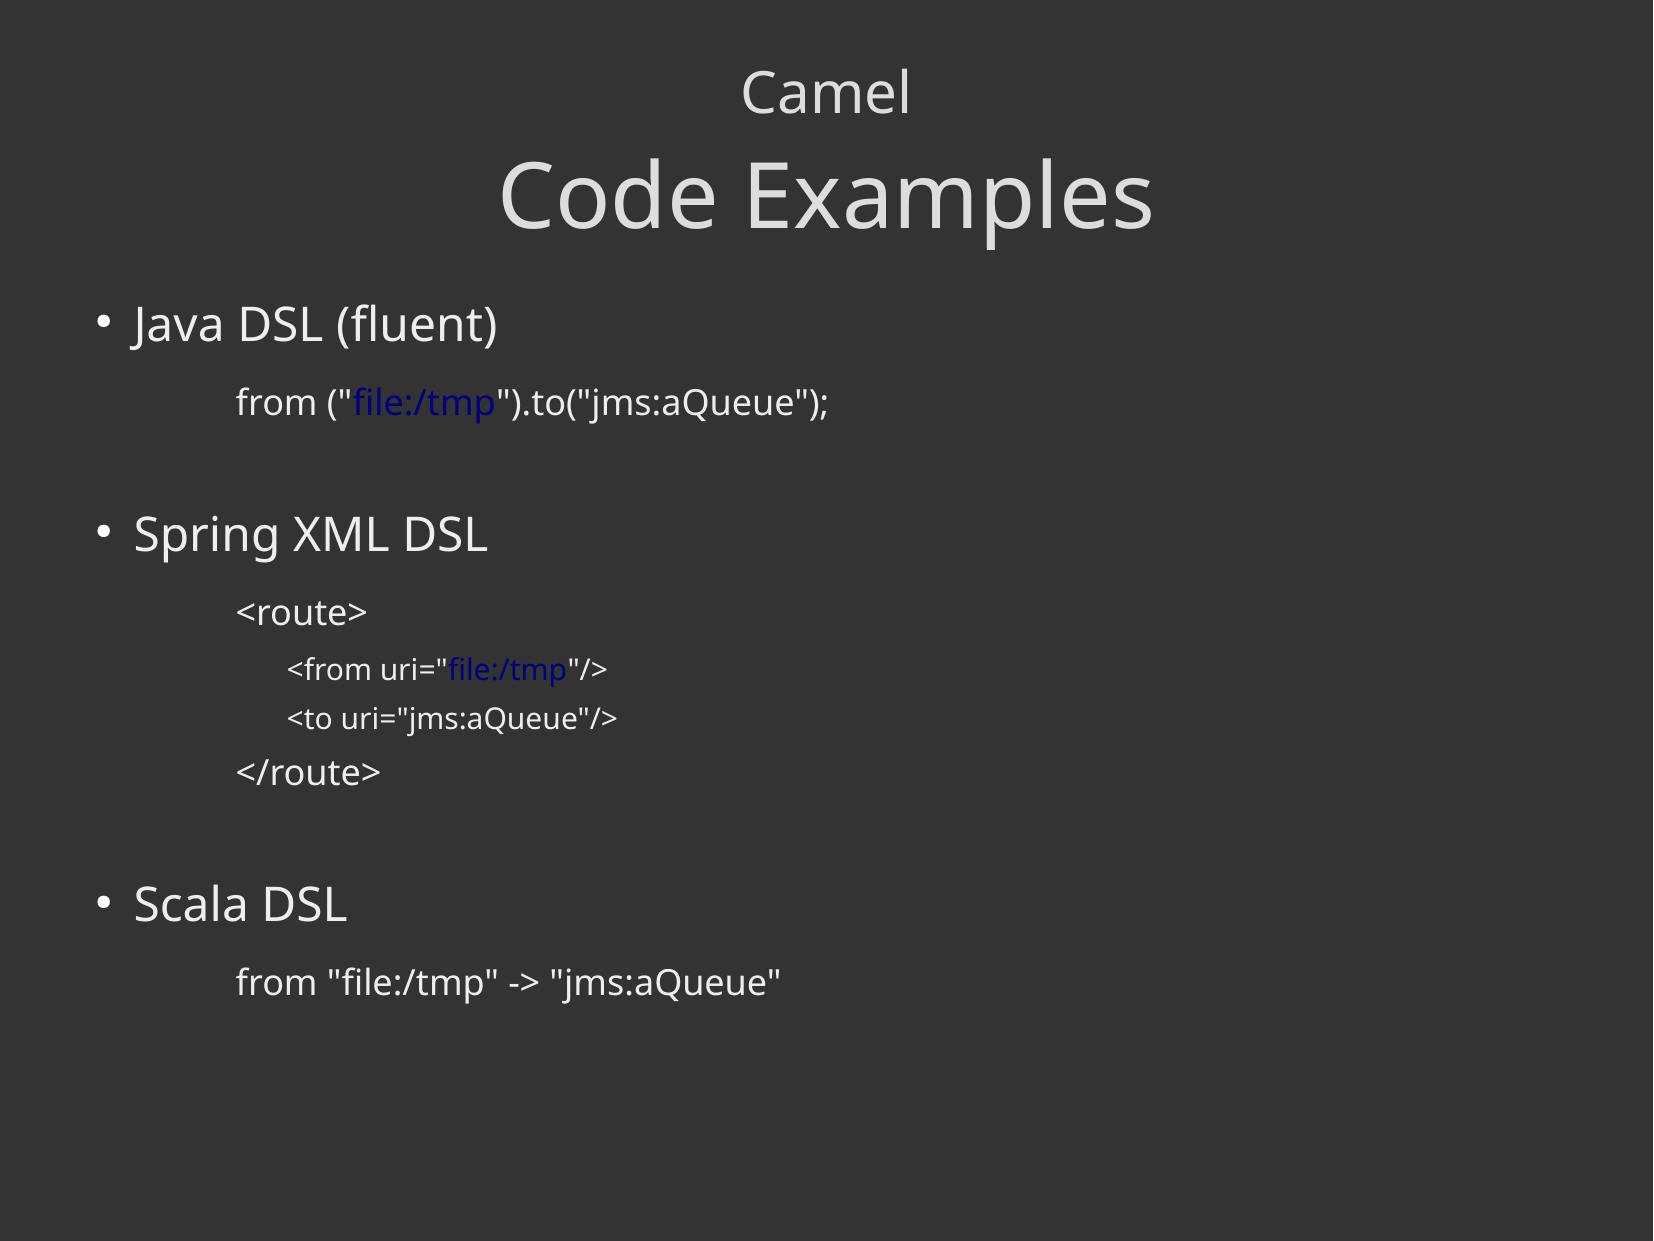

# Camel Code Examples
Java DSL (fluent)
from ("file:/tmp").to("jms:aQueue");
Spring XML DSL
<route>
<from uri="file:/tmp"/>
<to uri="jms:aQueue"/>
</route>
Scala DSL
from "file:/tmp" -> "jms:aQueue"